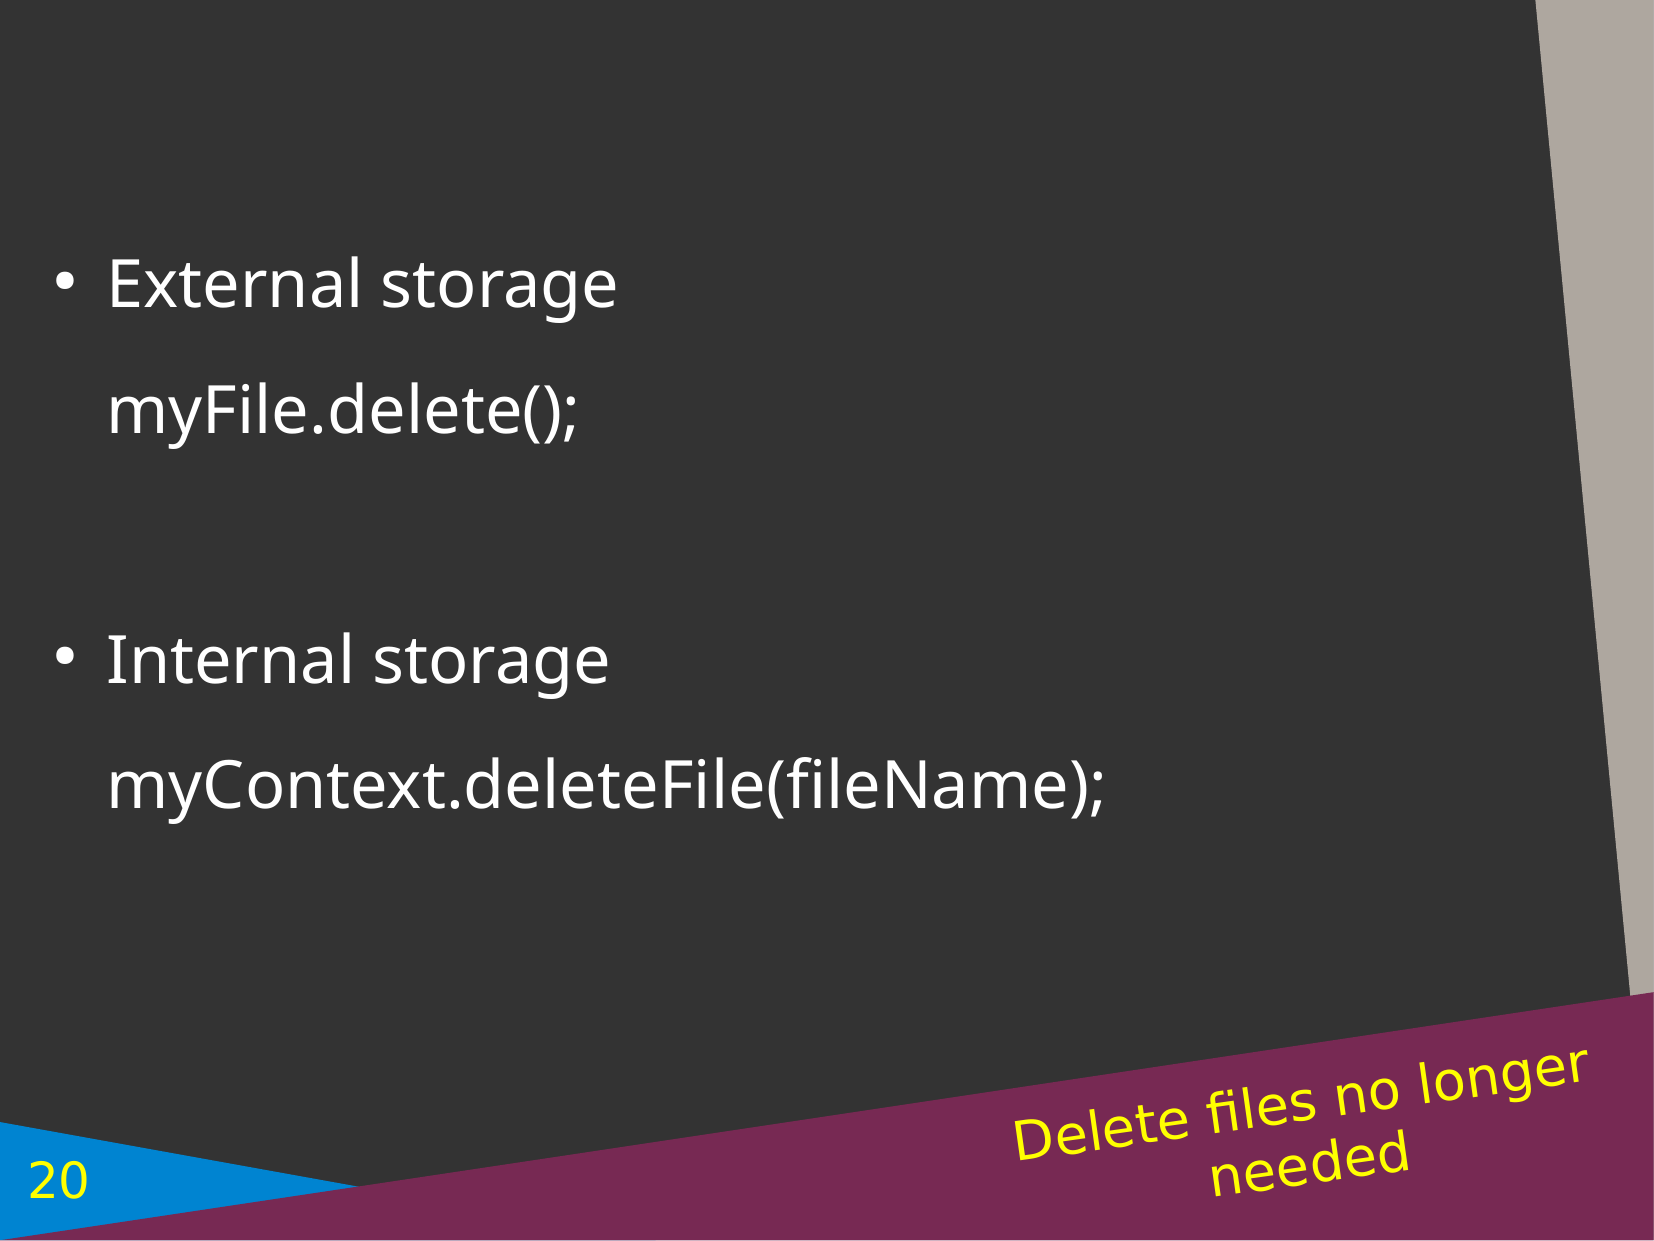

External storage
myFile.delete();
Internal storage
myContext.deleteFile(fileName);
# Delete files no longer needed
20